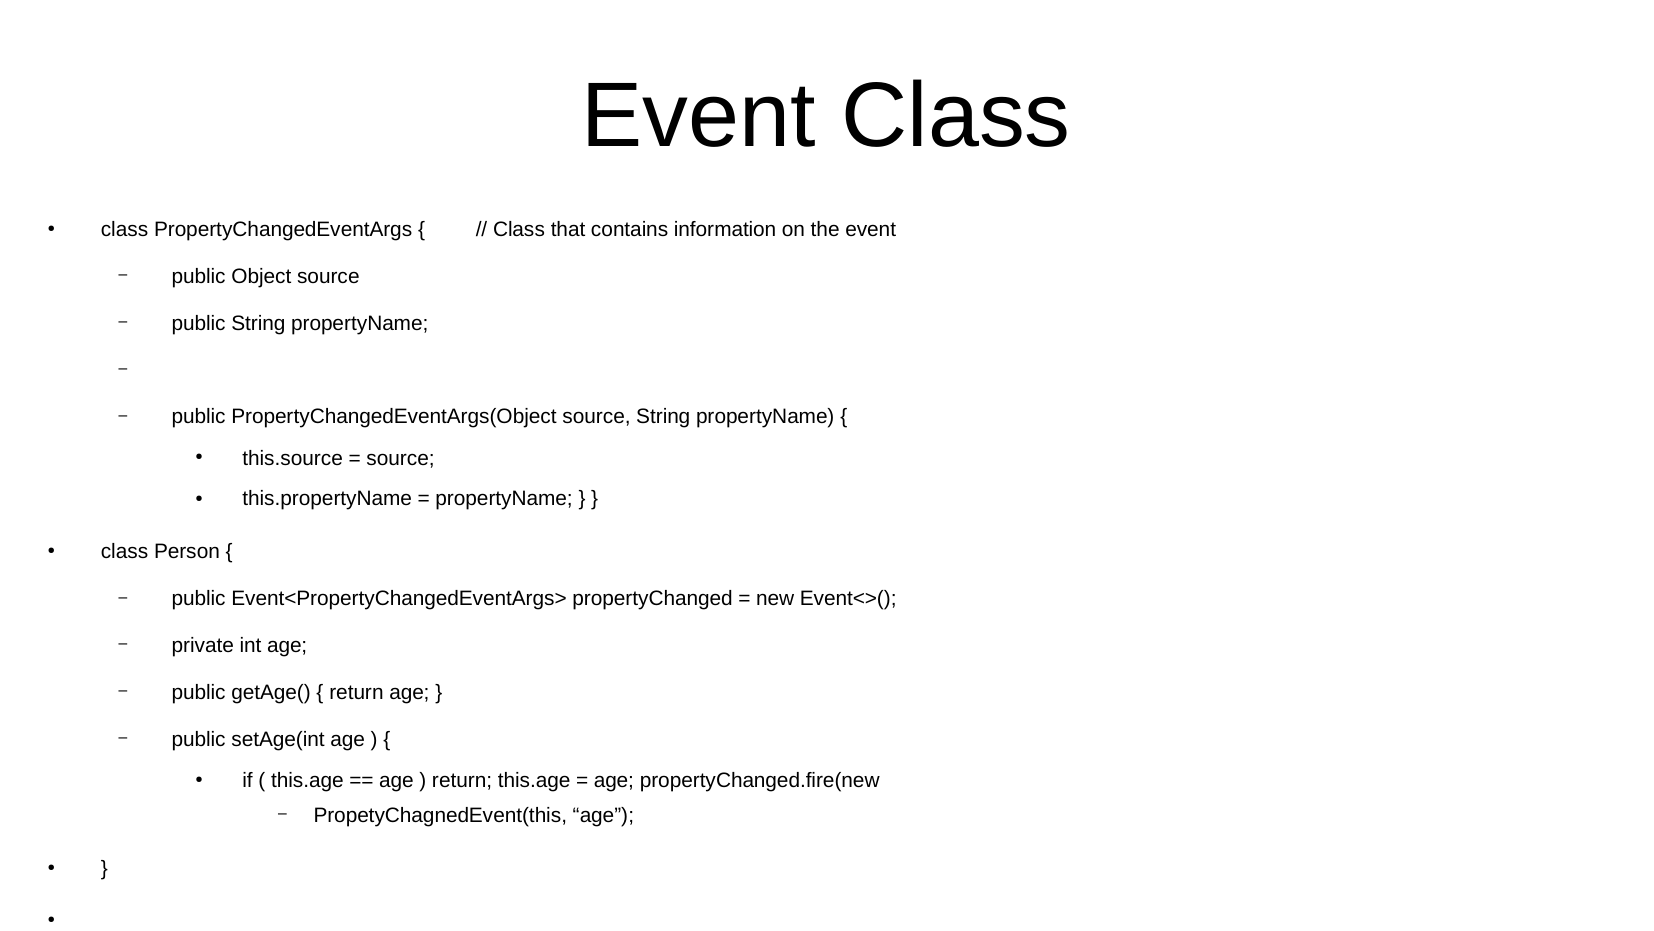

# Event Class
class PropertyChangedEventArgs {	// Class that contains information on the event
public Object source
public String propertyName;
public PropertyChangedEventArgs(Object source, String propertyName) {
this.source = source;
this.propertyName = propertyName; } }
class Person {
public Event<PropertyChangedEventArgs> propertyChanged = new Event<>();
private int age;
public getAge() { return age; }
public setAge(int age ) {
if ( this.age == age ) return; this.age = age; propertyChanged.fire(new
PropetyChagnedEvent(this, “age”);
}